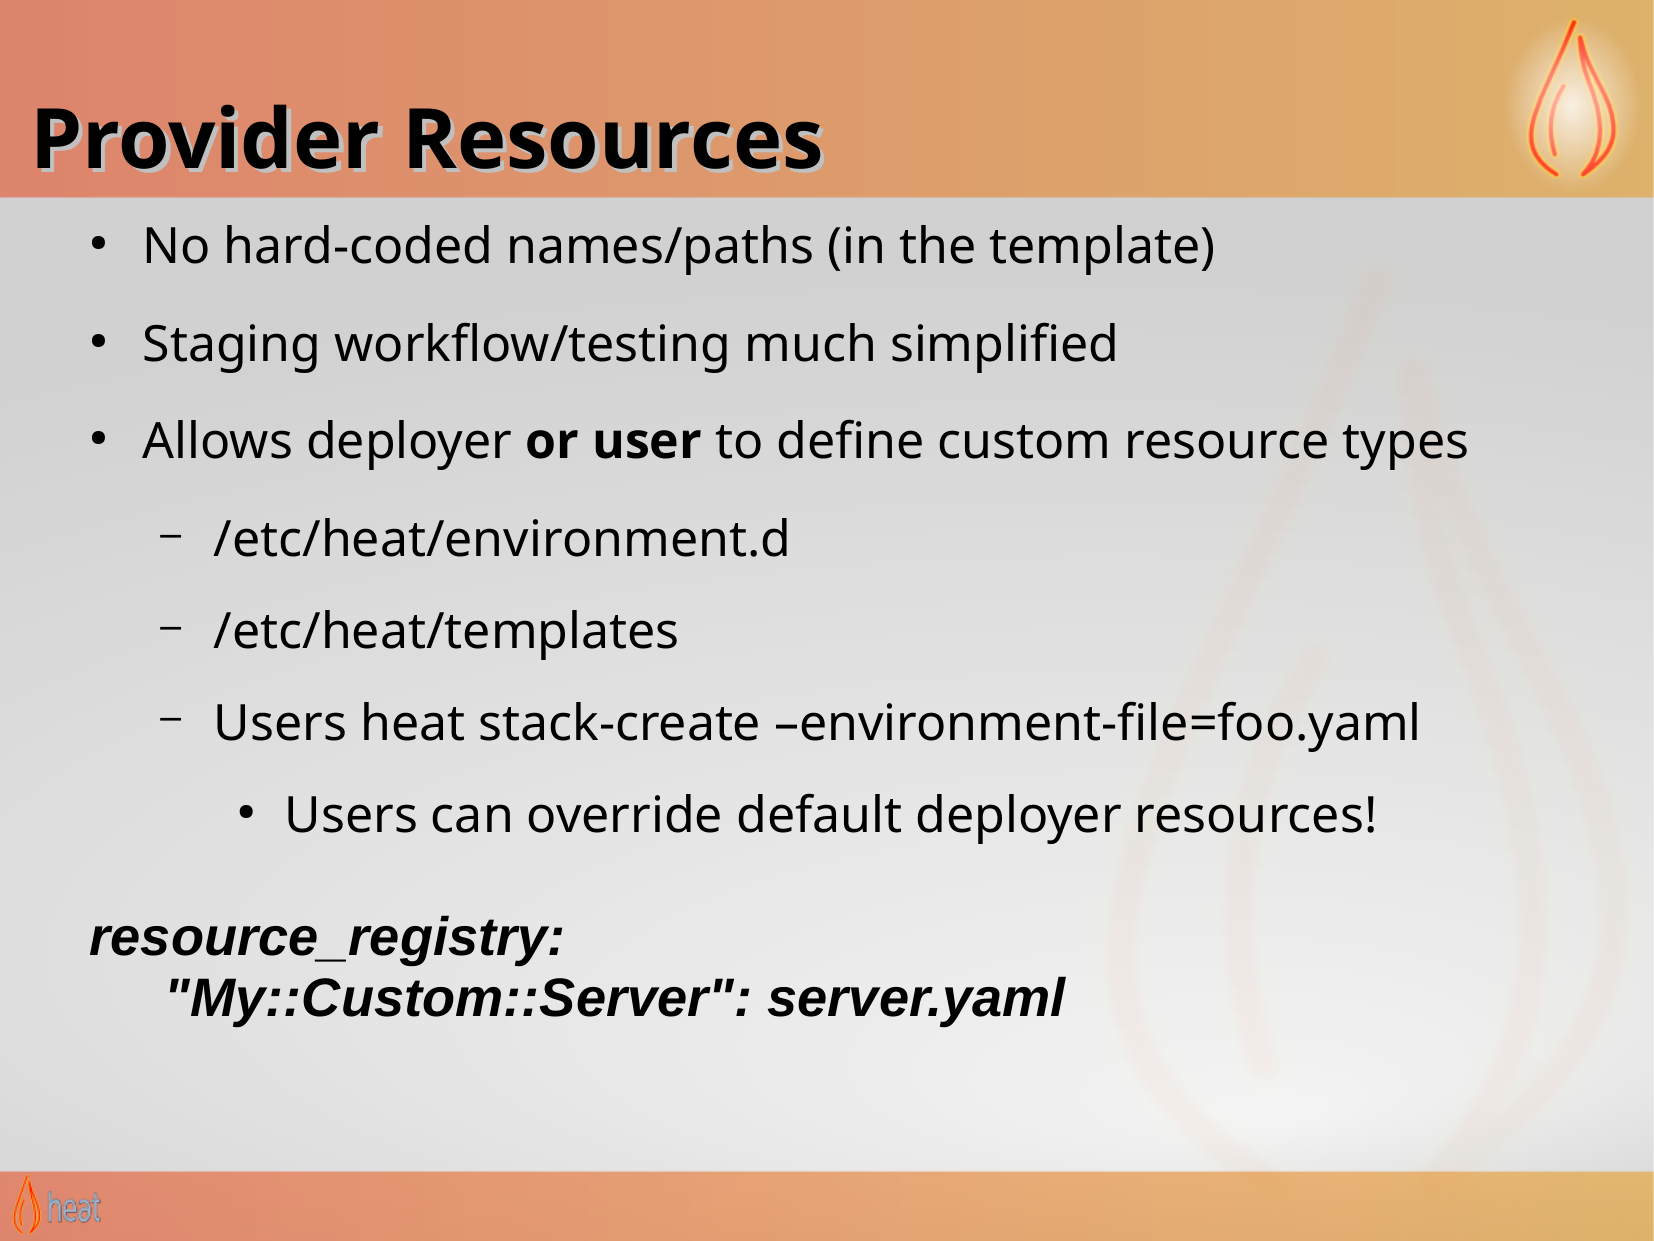

# Provider Resources
No hard-coded names/paths (in the template)
Staging workflow/testing much simplified
Allows deployer or user to define custom resource types
/etc/heat/environment.d
/etc/heat/templates
Users heat stack-create –environment-file=foo.yaml
Users can override default deployer resources!
resource_registry:
 "My::Custom::Server": server.yaml